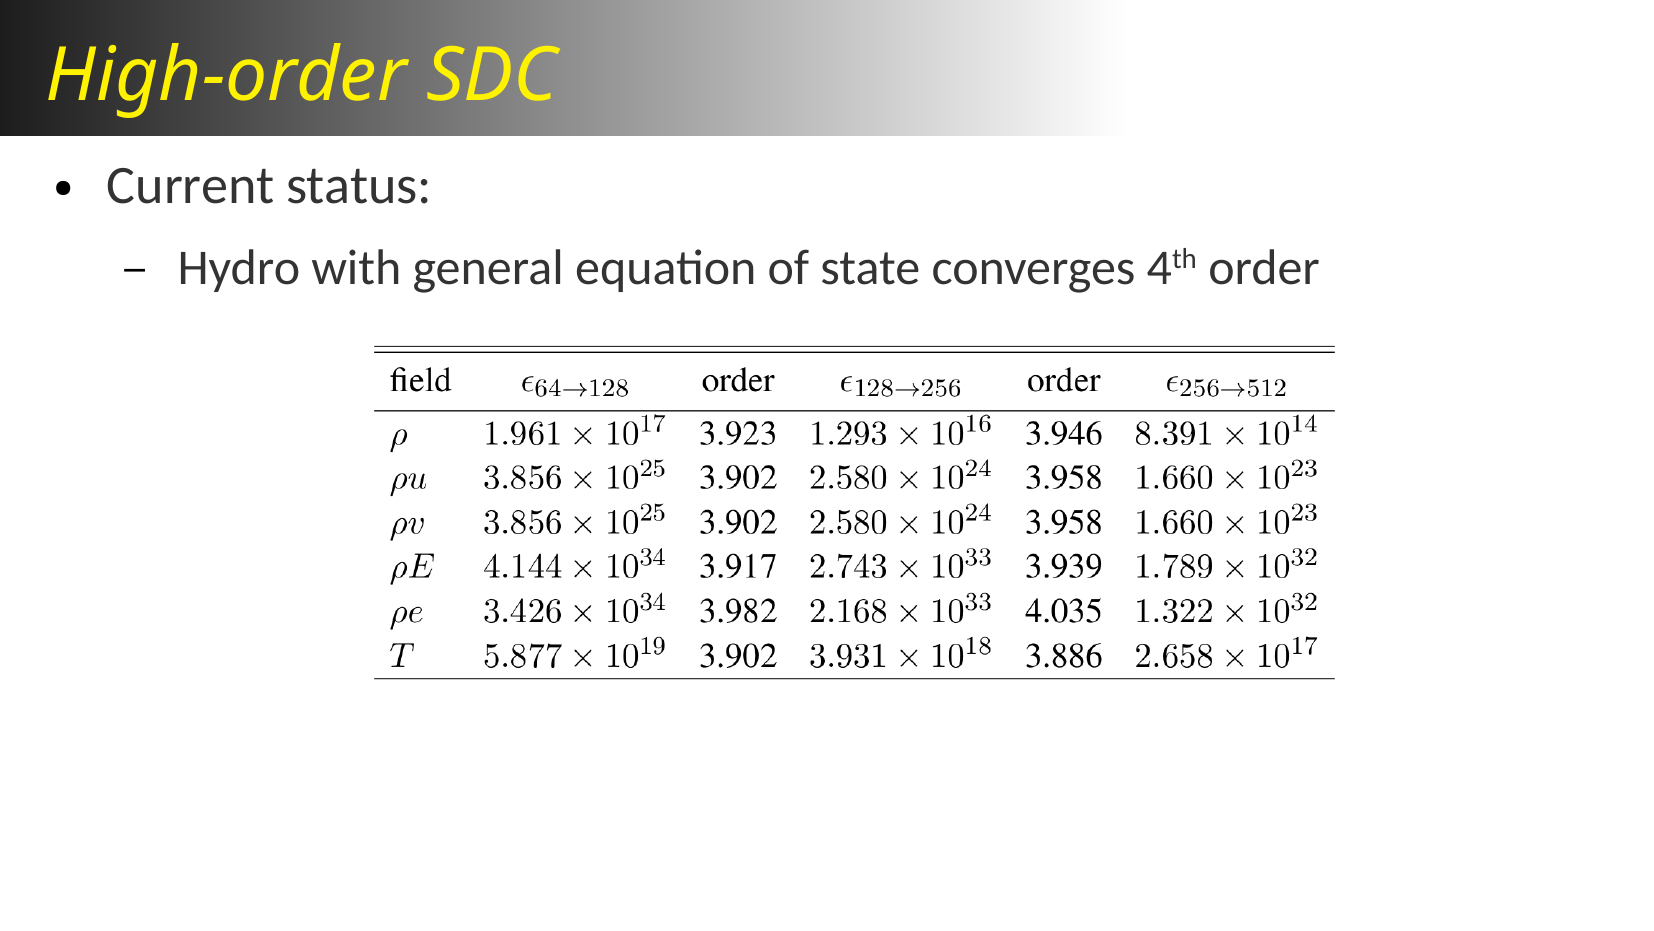

# High-order SDC
Current status:
Hydro with general equation of state converges 4th order